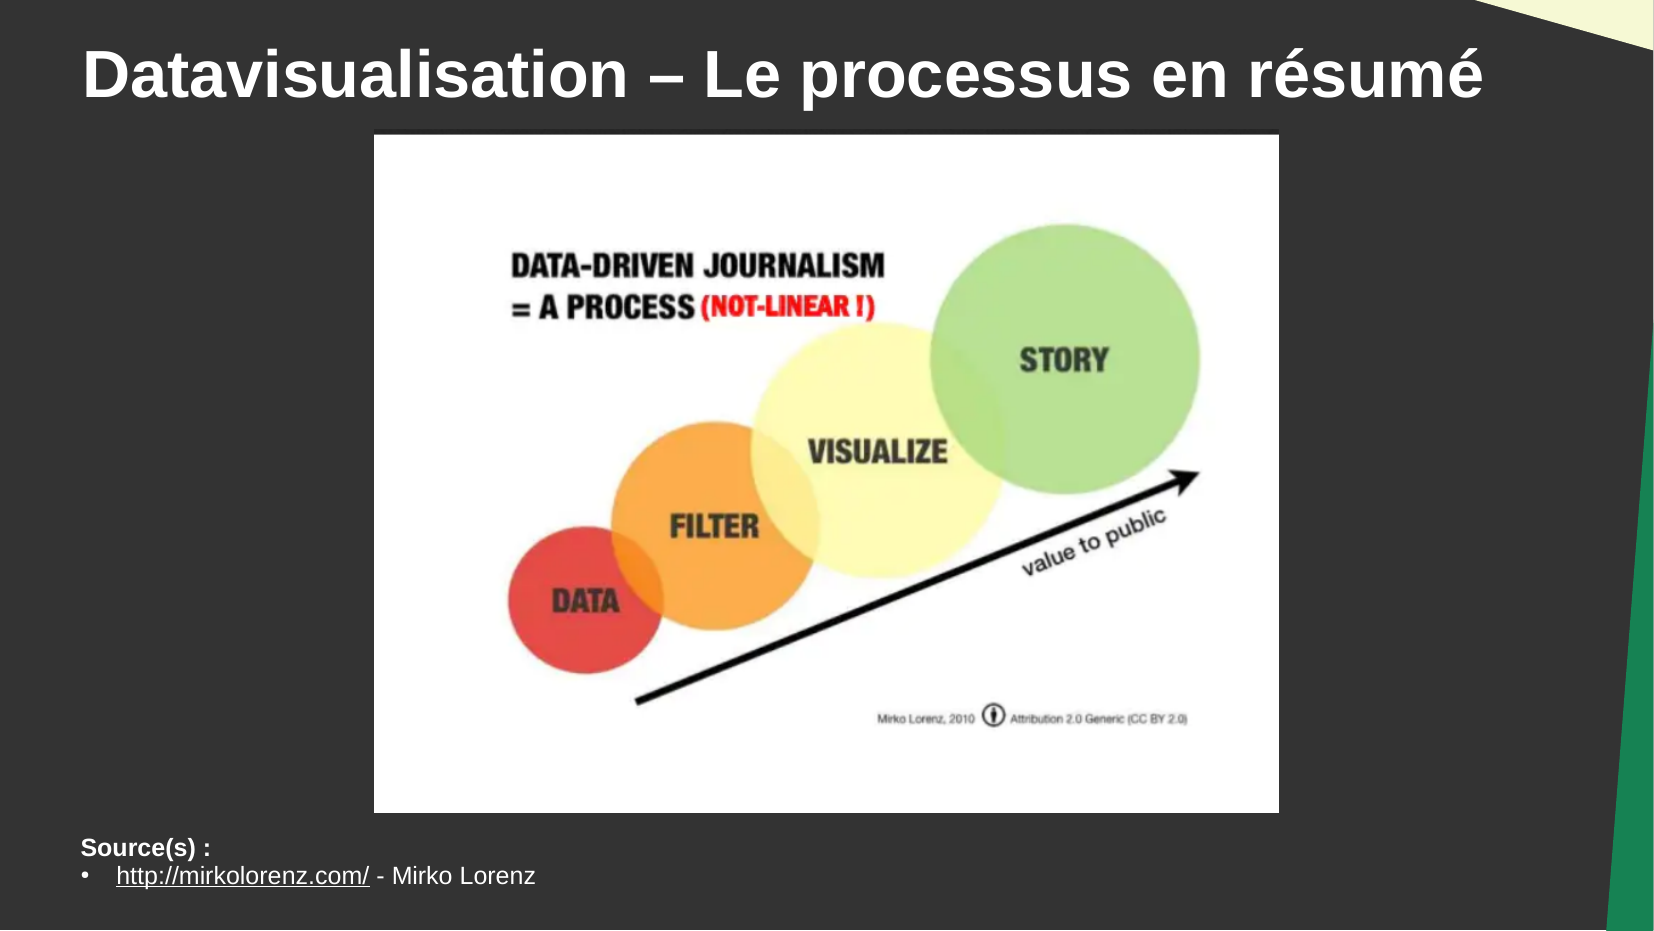

# Datavisualisation – Le processus en résumé
Source(s) :
http://mirkolorenz.com/ - Mirko Lorenz